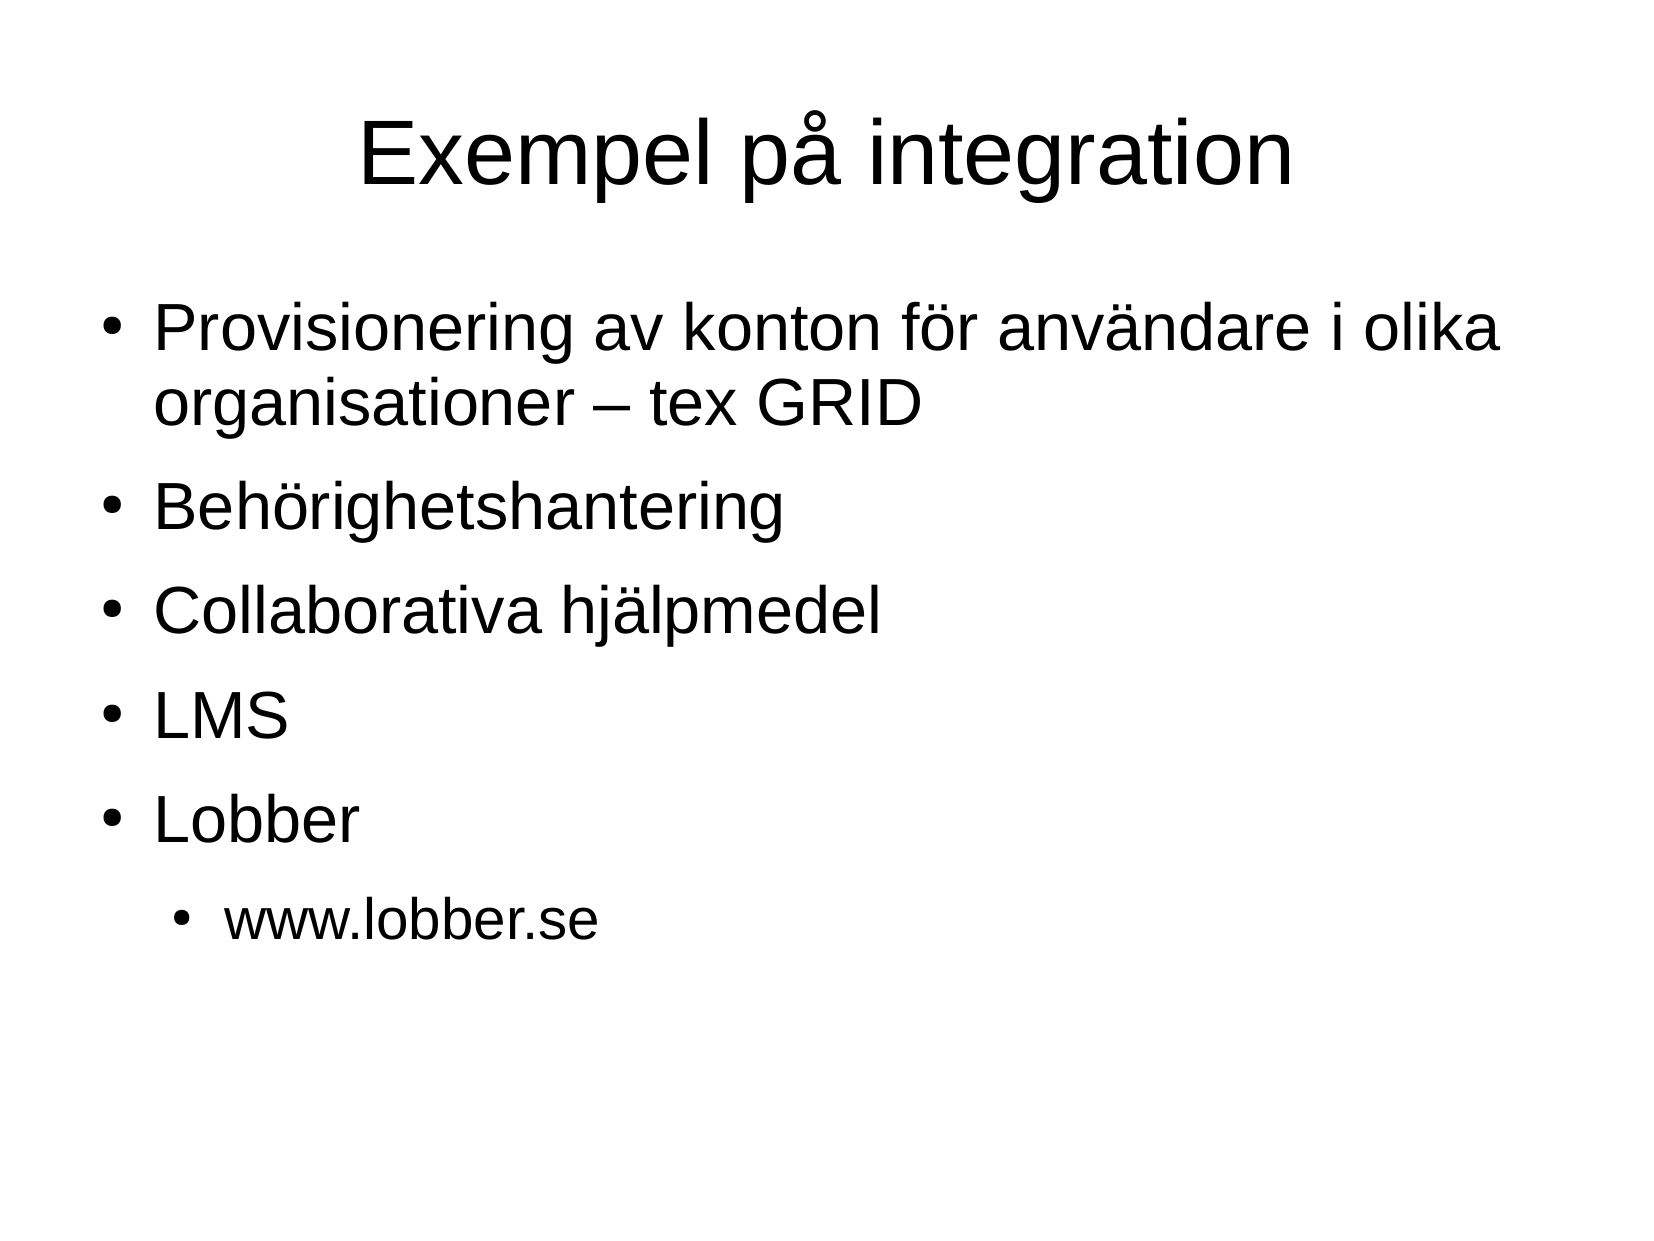

# Exempel på integration
Provisionering av konton för användare i olika organisationer – tex GRID
Behörighetshantering
Collaborativa hjälpmedel
LMS
Lobber
www.lobber.se